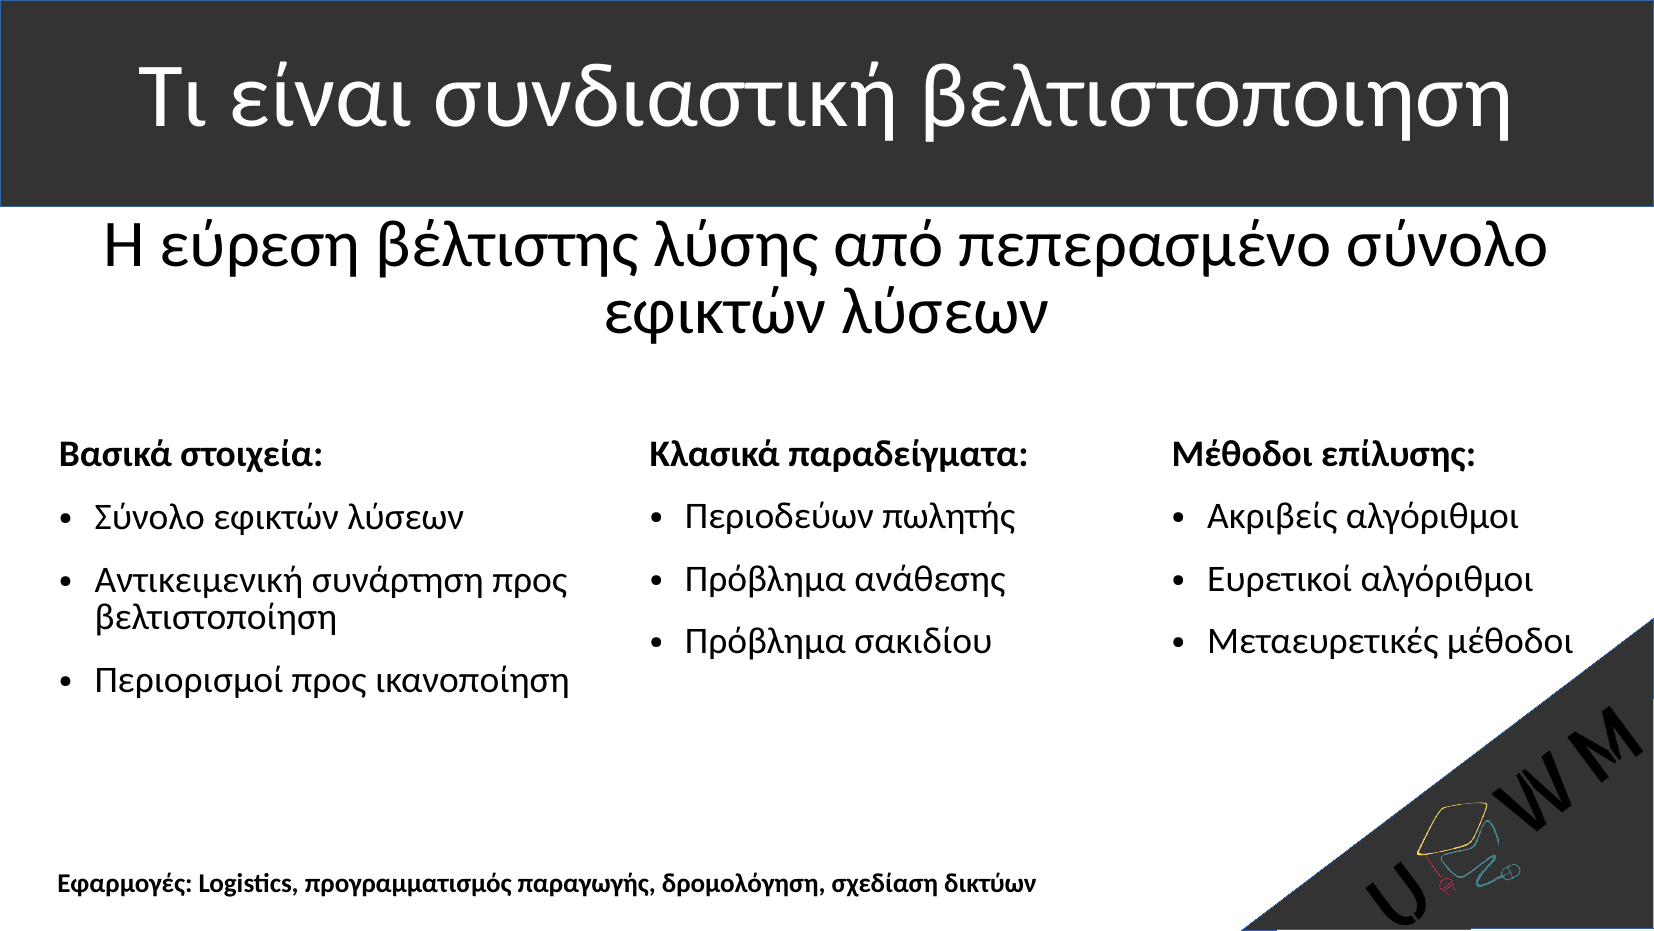

Τι είναι συνδιαστική βελτιστοποιηση
#
Η εύρεση βέλτιστης λύσης από πεπερασμένο σύνολο εφικτών λύσεων
Βασικά στοιχεία:
Σύνολο εφικτών λύσεων
Αντικειμενική συνάρτηση προς βελτιστοποίηση
Περιορισμοί προς ικανοποίηση
Κλασικά παραδείγματα:
Περιοδεύων πωλητής
Πρόβλημα ανάθεσης
Πρόβλημα σακιδίου
Μέθοδοι επίλυσης:
Ακριβείς αλγόριθμοι
Ευρετικοί αλγόριθμοι
Μεταευρετικές μέθοδοι
Εφαρμογές: Logistics, προγραμματισμός παραγωγής, δρομολόγηση, σχεδίαση δικτύων